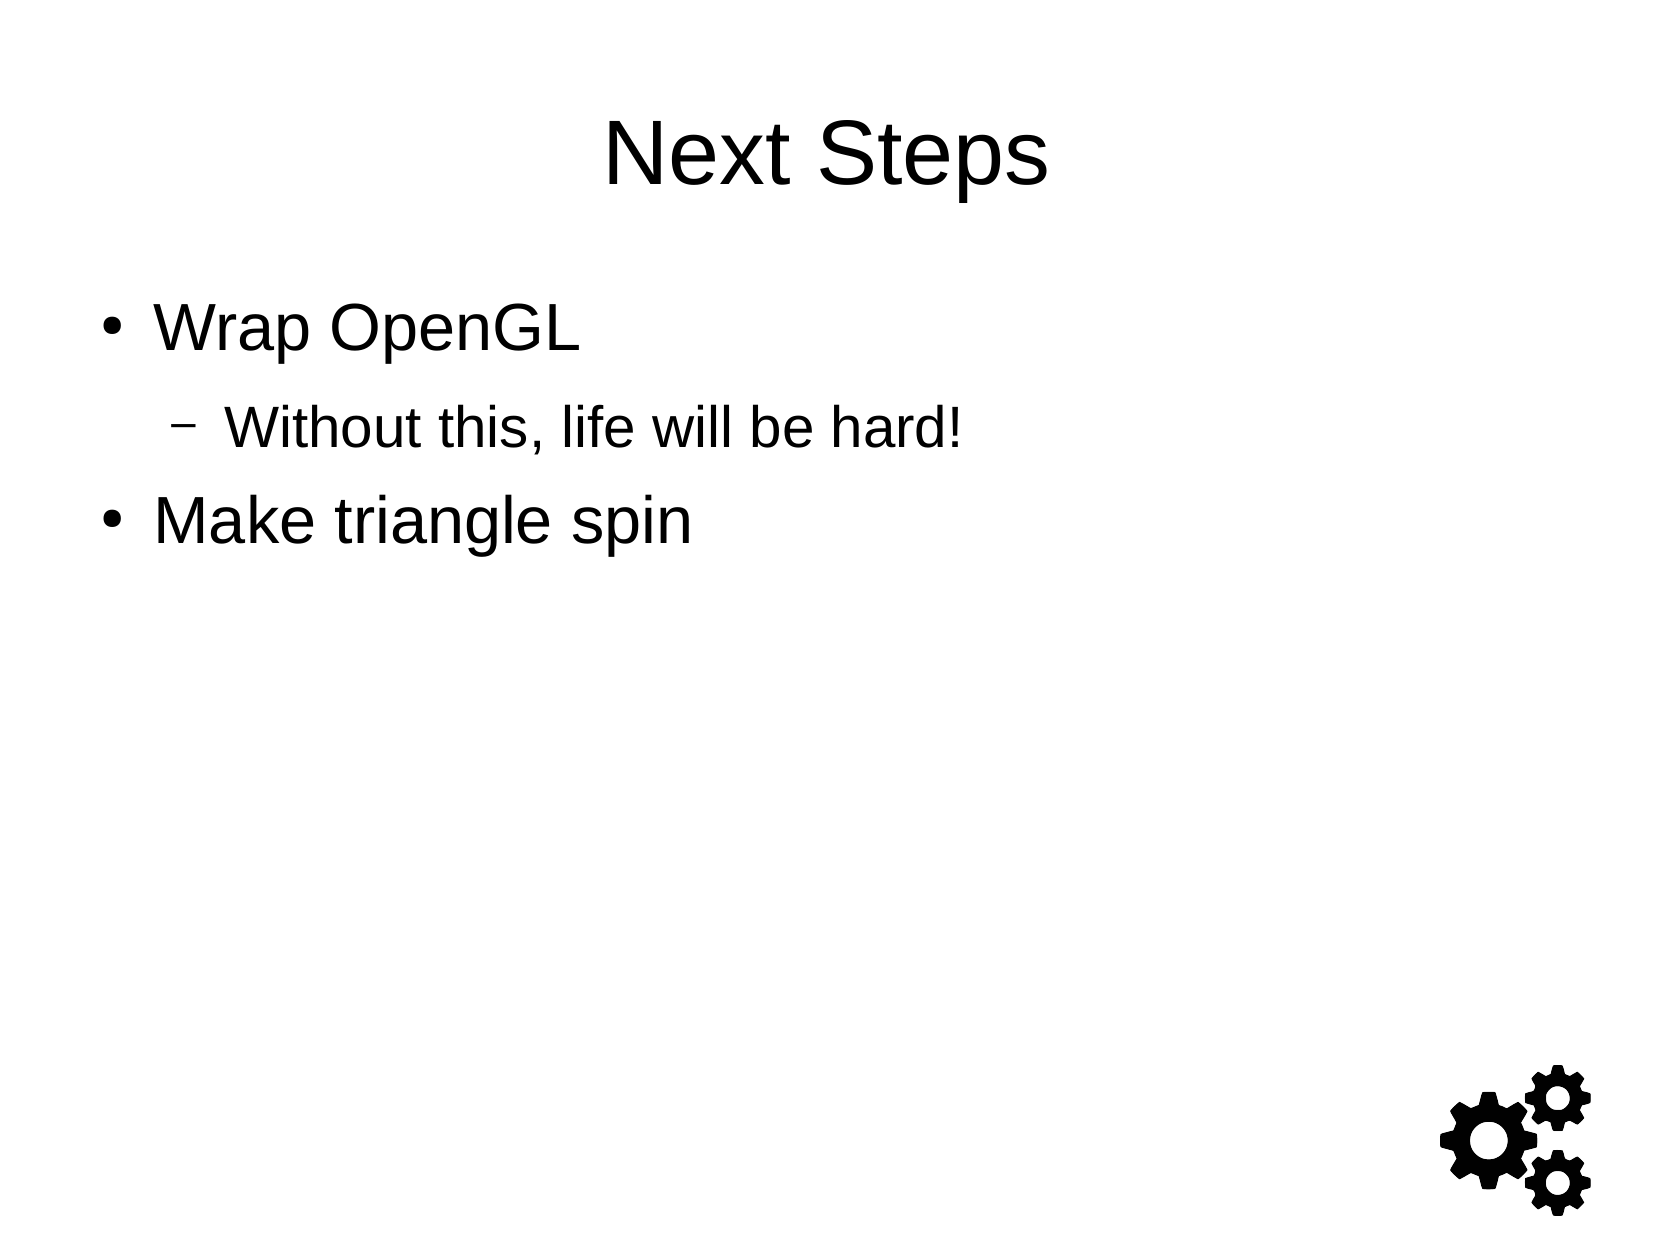

# Next Steps
Wrap OpenGL
Without this, life will be hard!
Make triangle spin